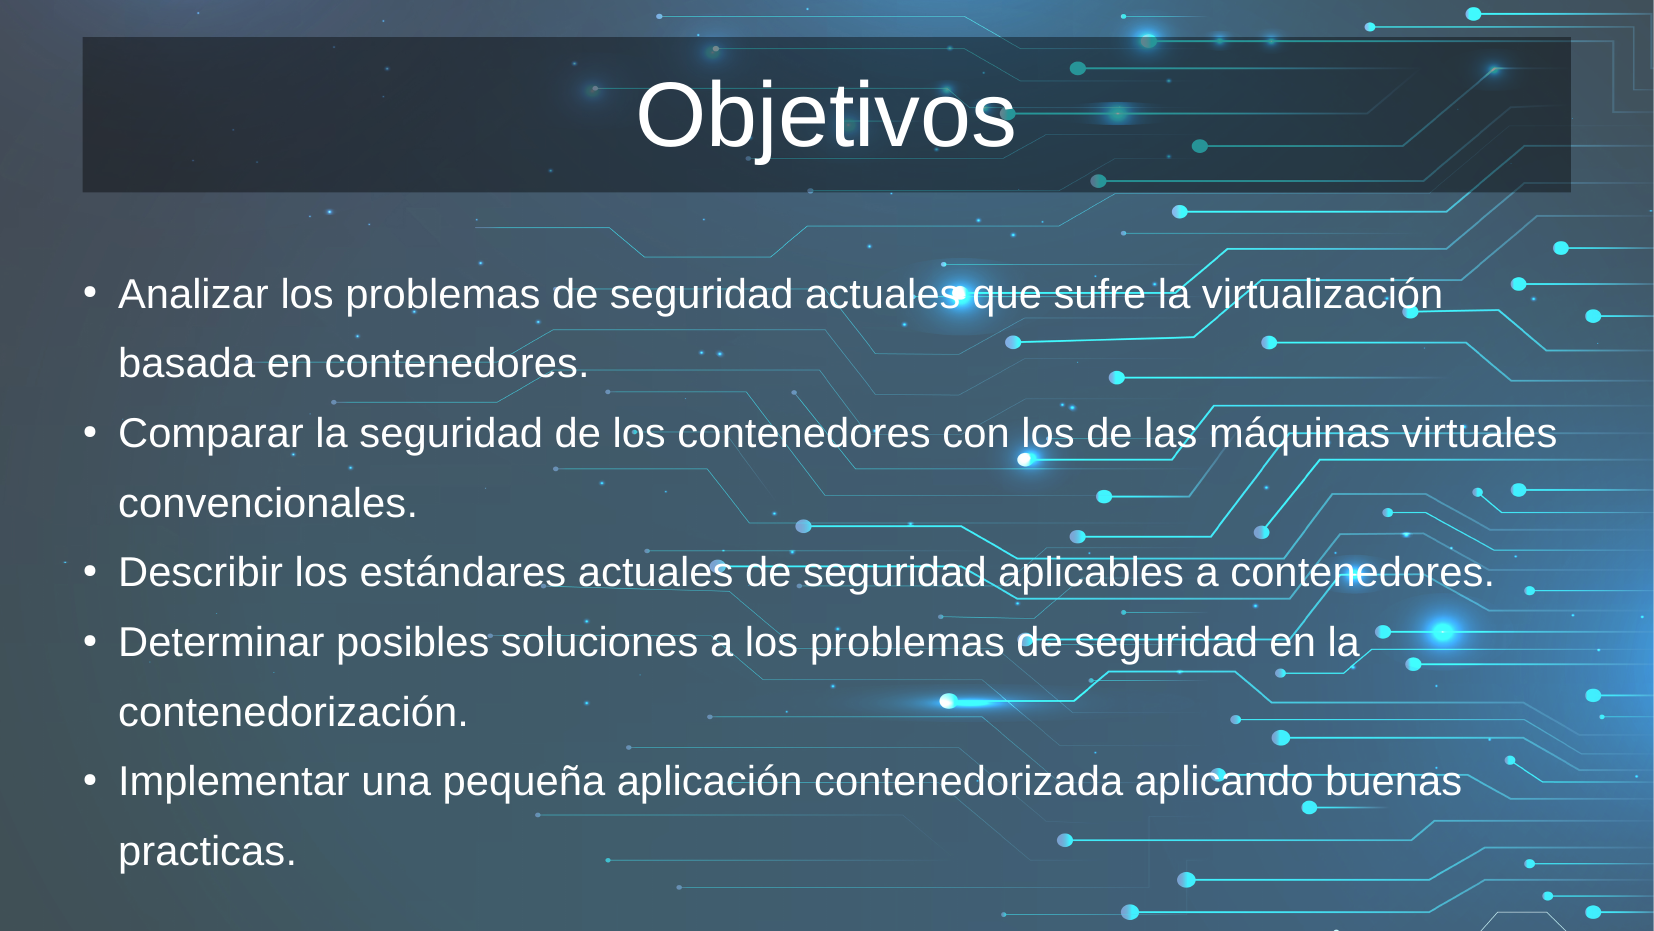

# Objetivos
Analizar los problemas de seguridad actuales que sufre la virtualización basada en contenedores.
Comparar la seguridad de los contenedores con los de las máquinas virtuales convencionales.
Describir los estándares actuales de seguridad aplicables a contenedores.
Determinar posibles soluciones a los problemas de seguridad en la contenedorización.
Implementar una pequeña aplicación contenedorizada aplicando buenas practicas.